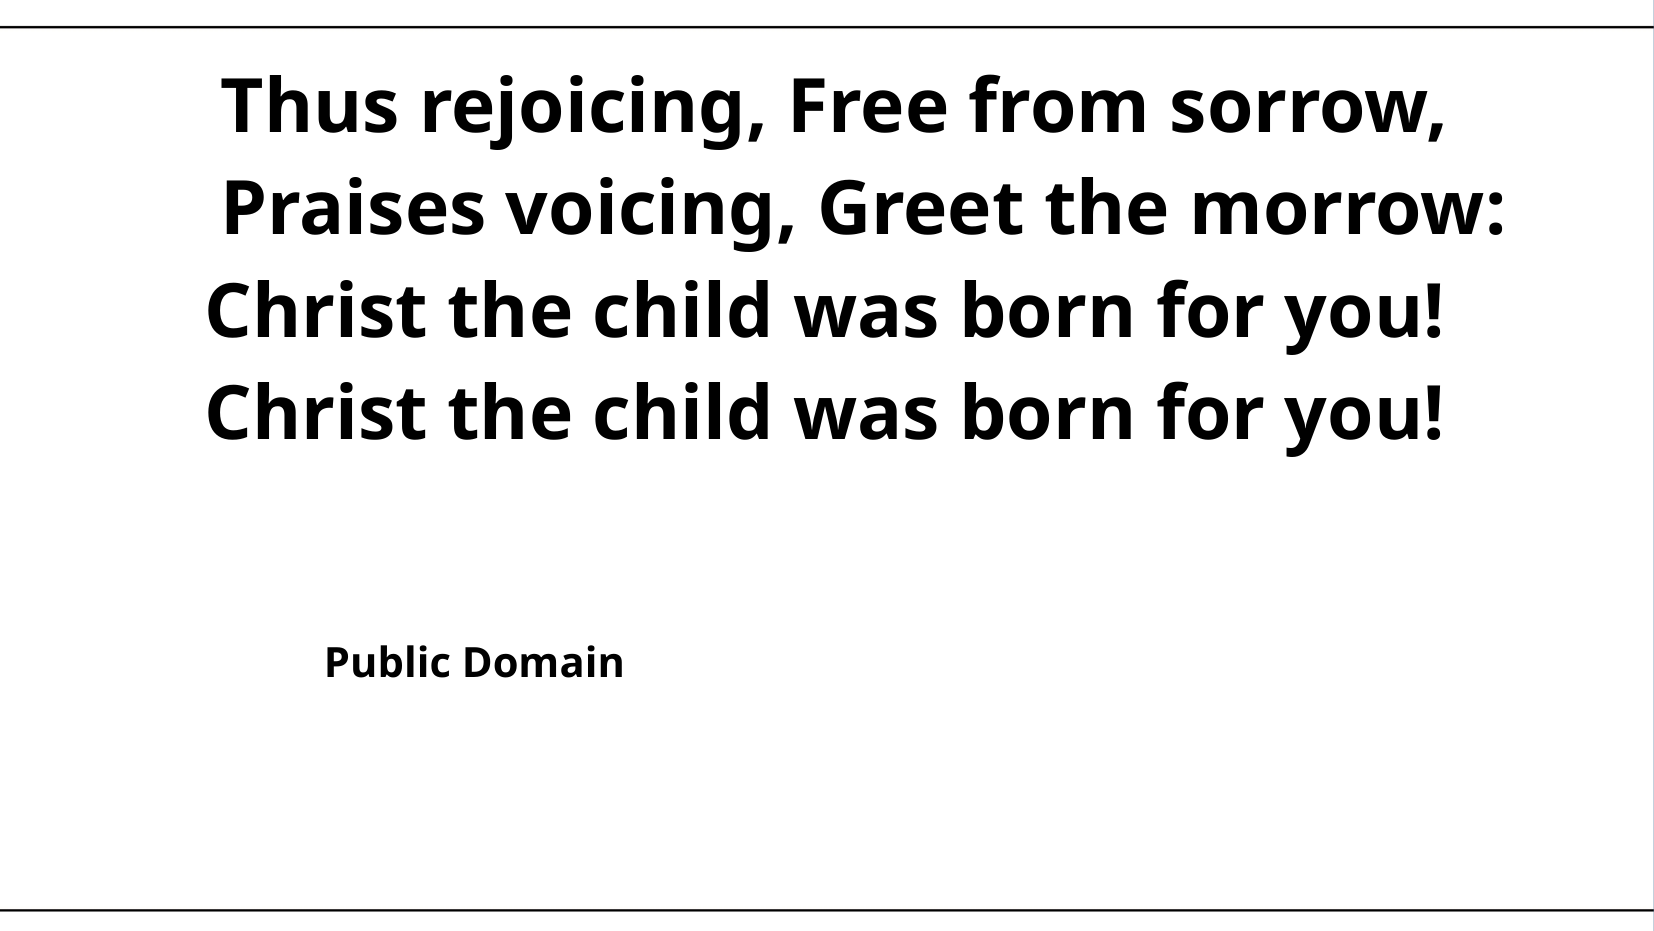

Thus rejoicing, Free from sorrow,
 Praises voicing, Greet the morrow:
Christ the child was born for you!
Christ the child was born for you!
 Public Domain